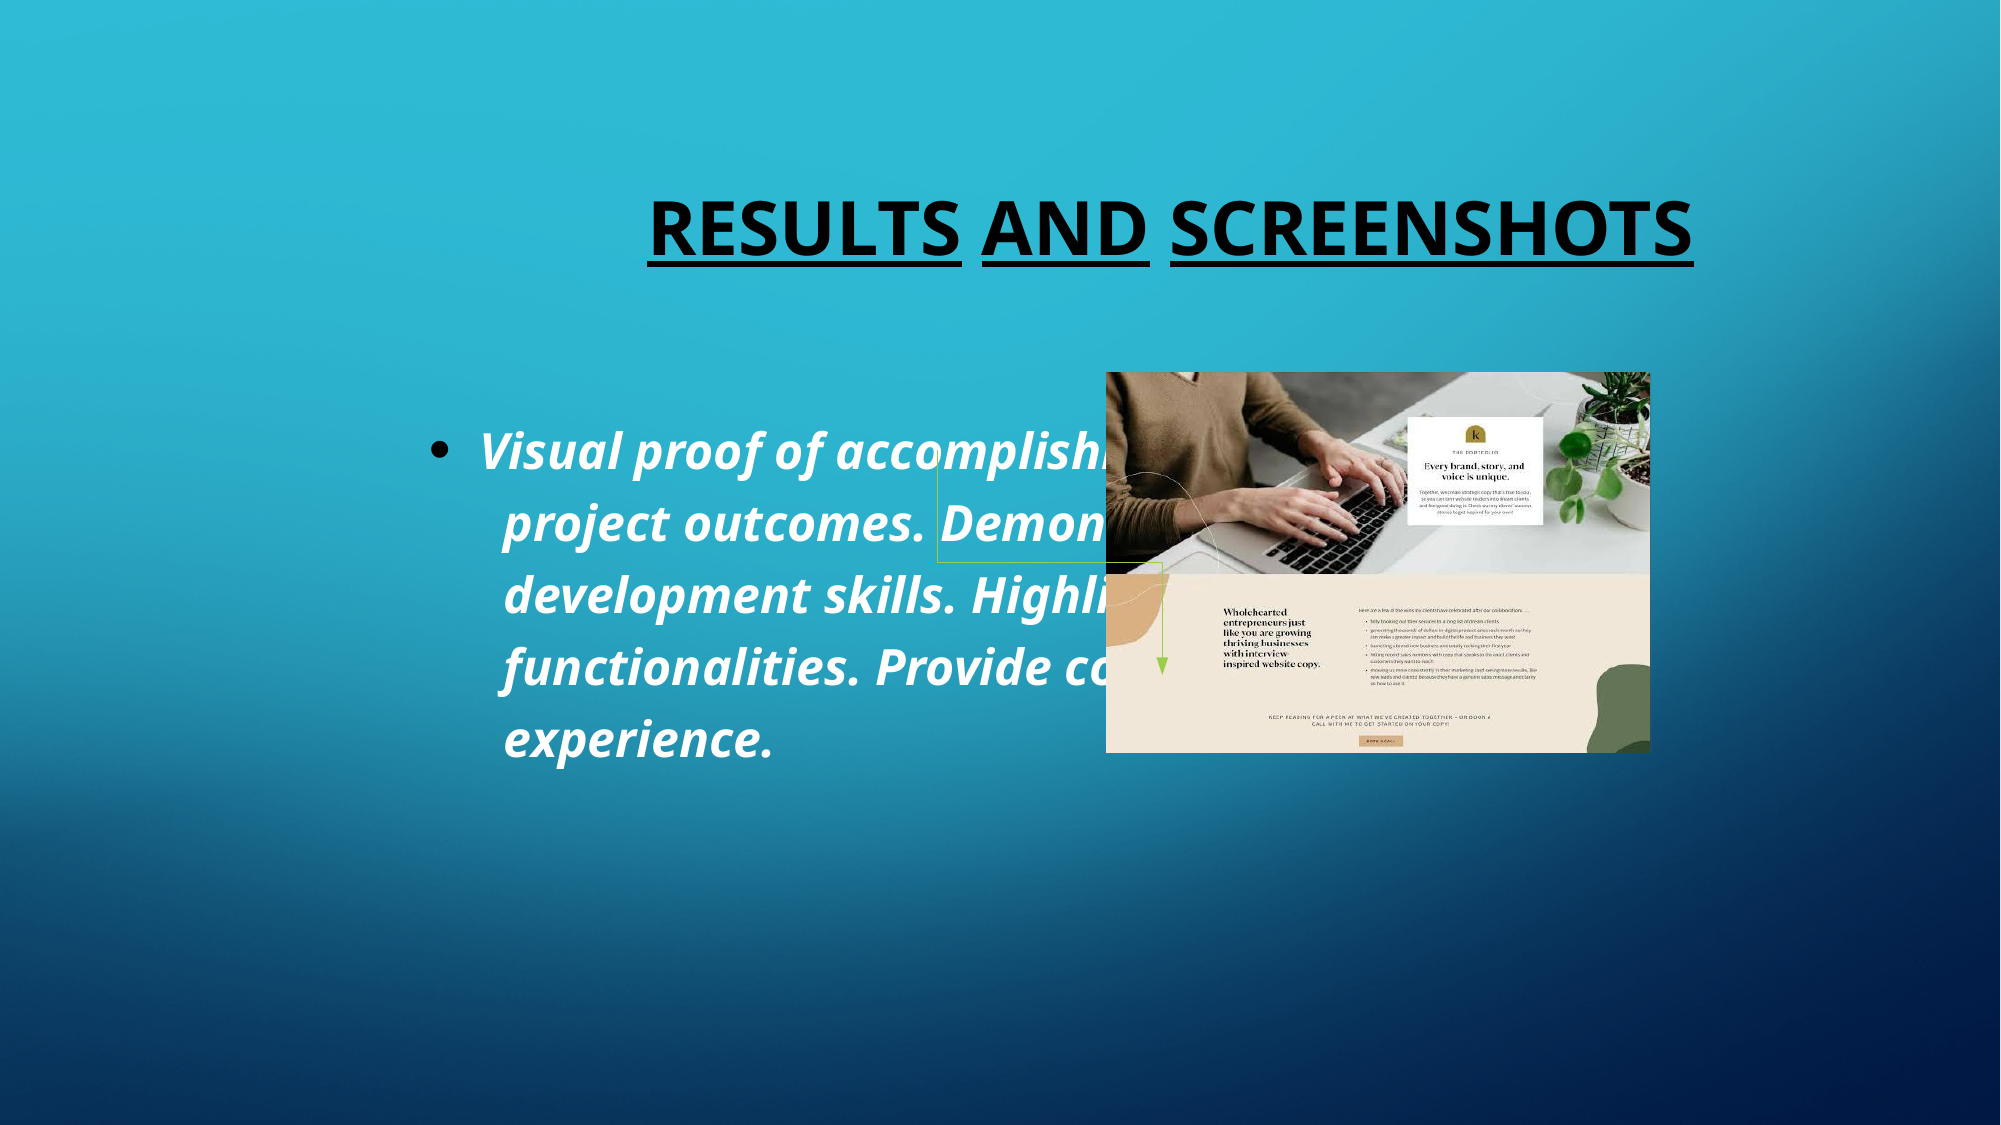

# Results and screenshots
 Visual proof of accomplishments. Showcase project outcomes. Demonstrate design and development skills. Highlight key features and functionalities. Provide context for user experience.